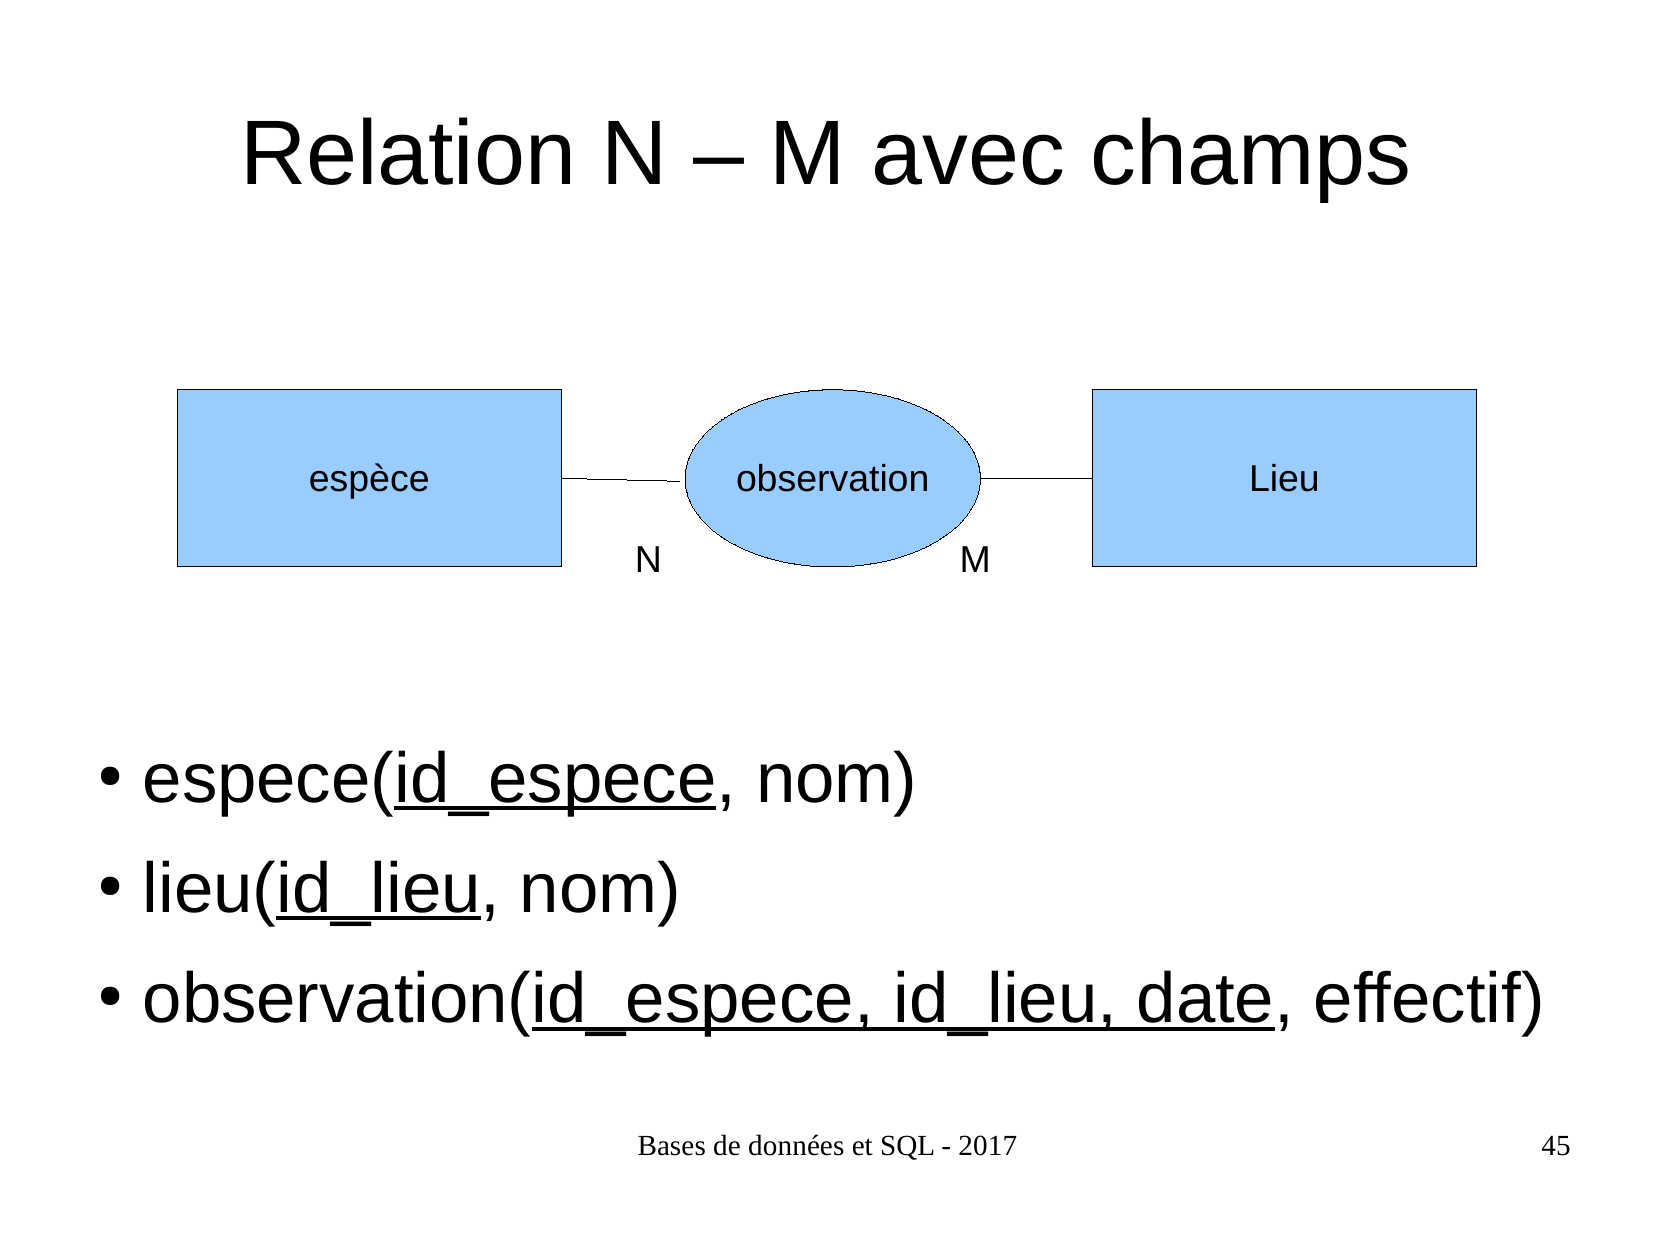

# Relation N – M avec champs
espèce
observation
Lieu
N
M
espece(id_espece, nom)
lieu(id_lieu, nom)
observation(id_espece, id_lieu, date, effectif)
Bases de données et SQL - 2017
45